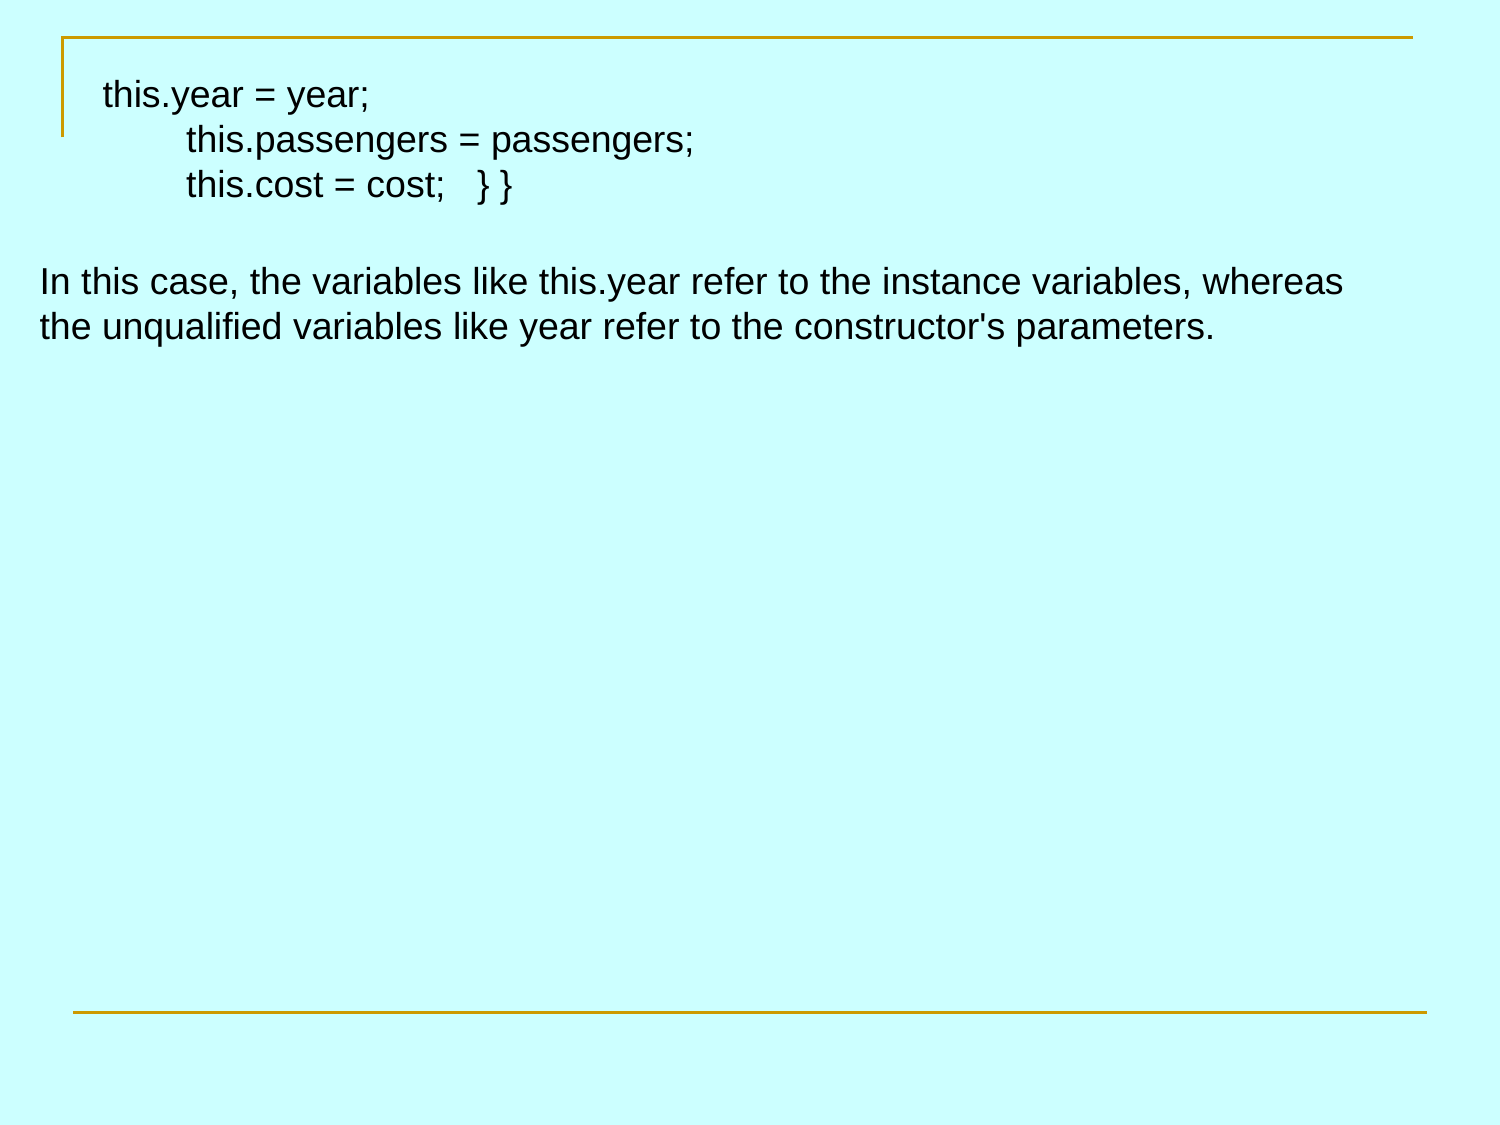

this.year = year;
        this.passengers = passengers;
        this.cost = cost;   } }
In this case, the variables like this.year refer to the instance variables, whereas the unqualified variables like year refer to the constructor's parameters.